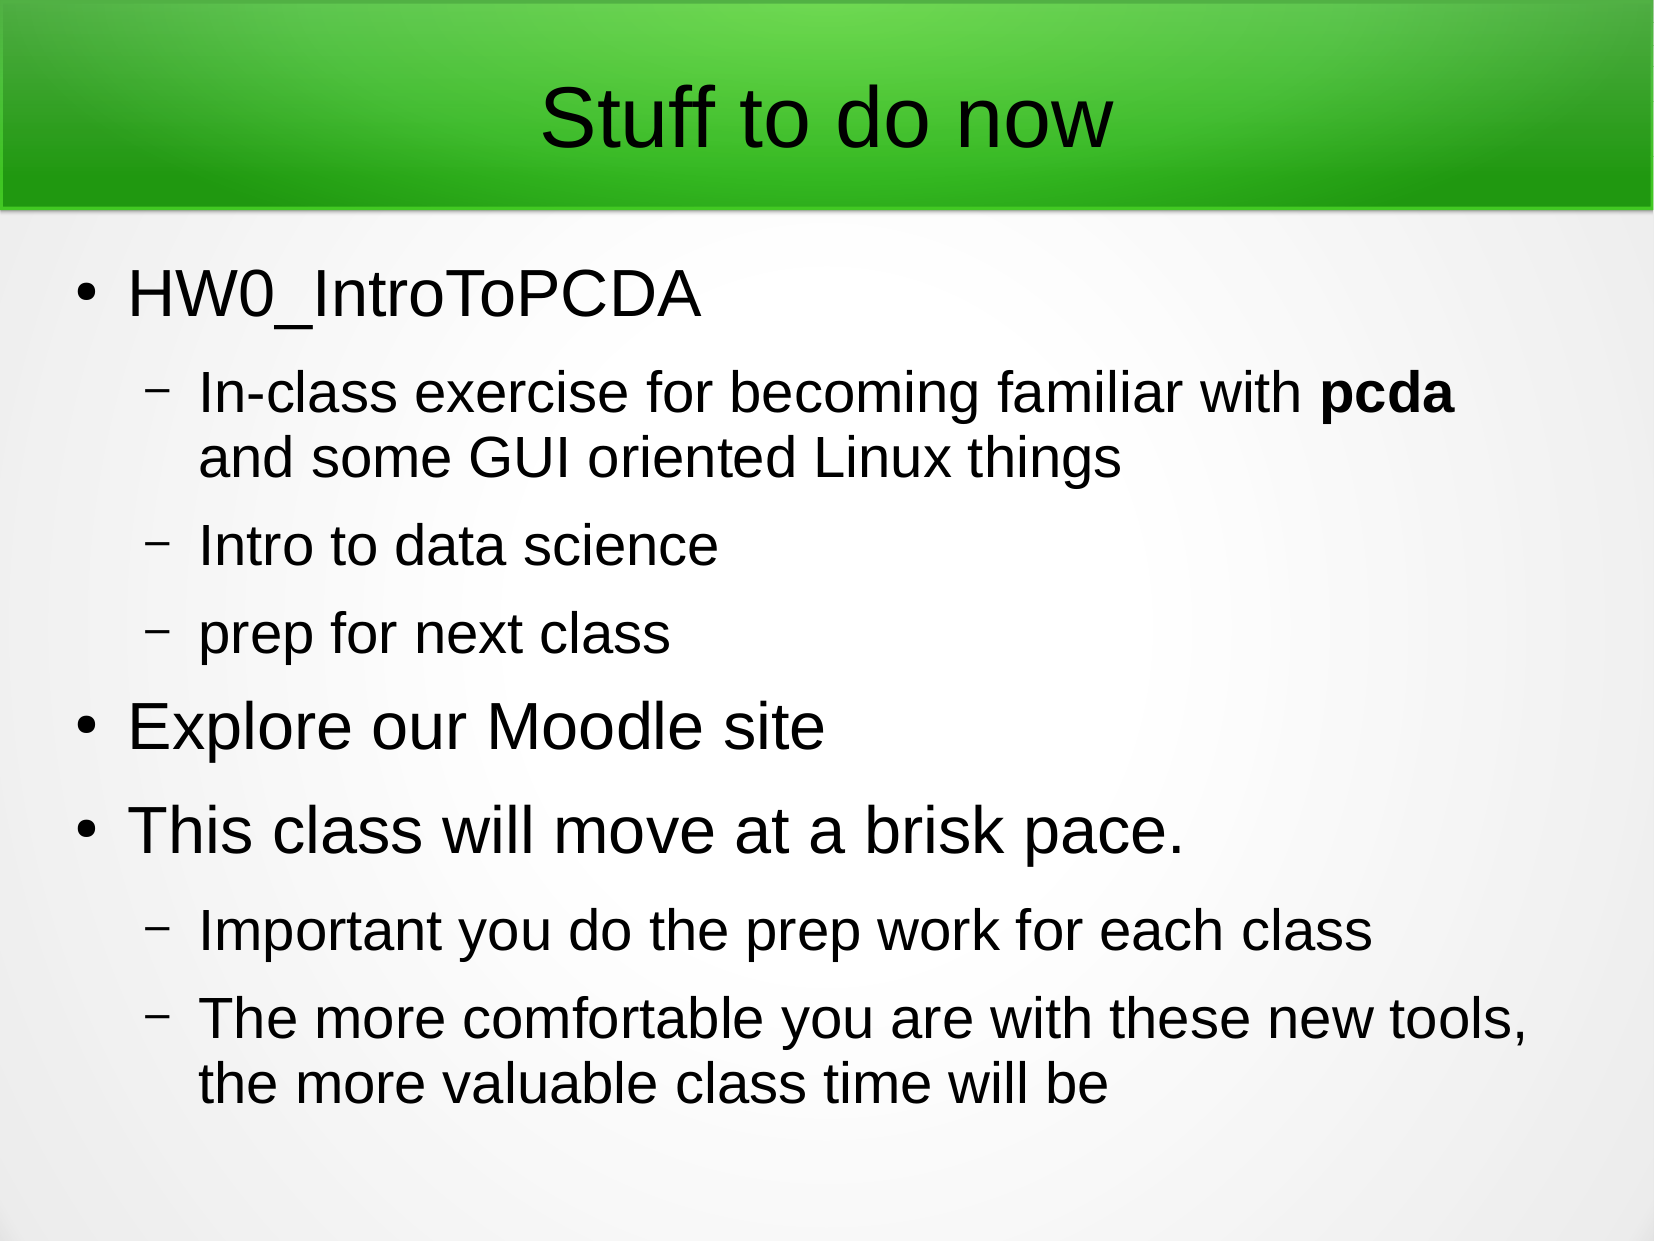

# Stuff to do now
HW0_IntroToPCDA
In-class exercise for becoming familiar with pcda and some GUI oriented Linux things
Intro to data science
prep for next class
Explore our Moodle site
This class will move at a brisk pace.
Important you do the prep work for each class
The more comfortable you are with these new tools, the more valuable class time will be